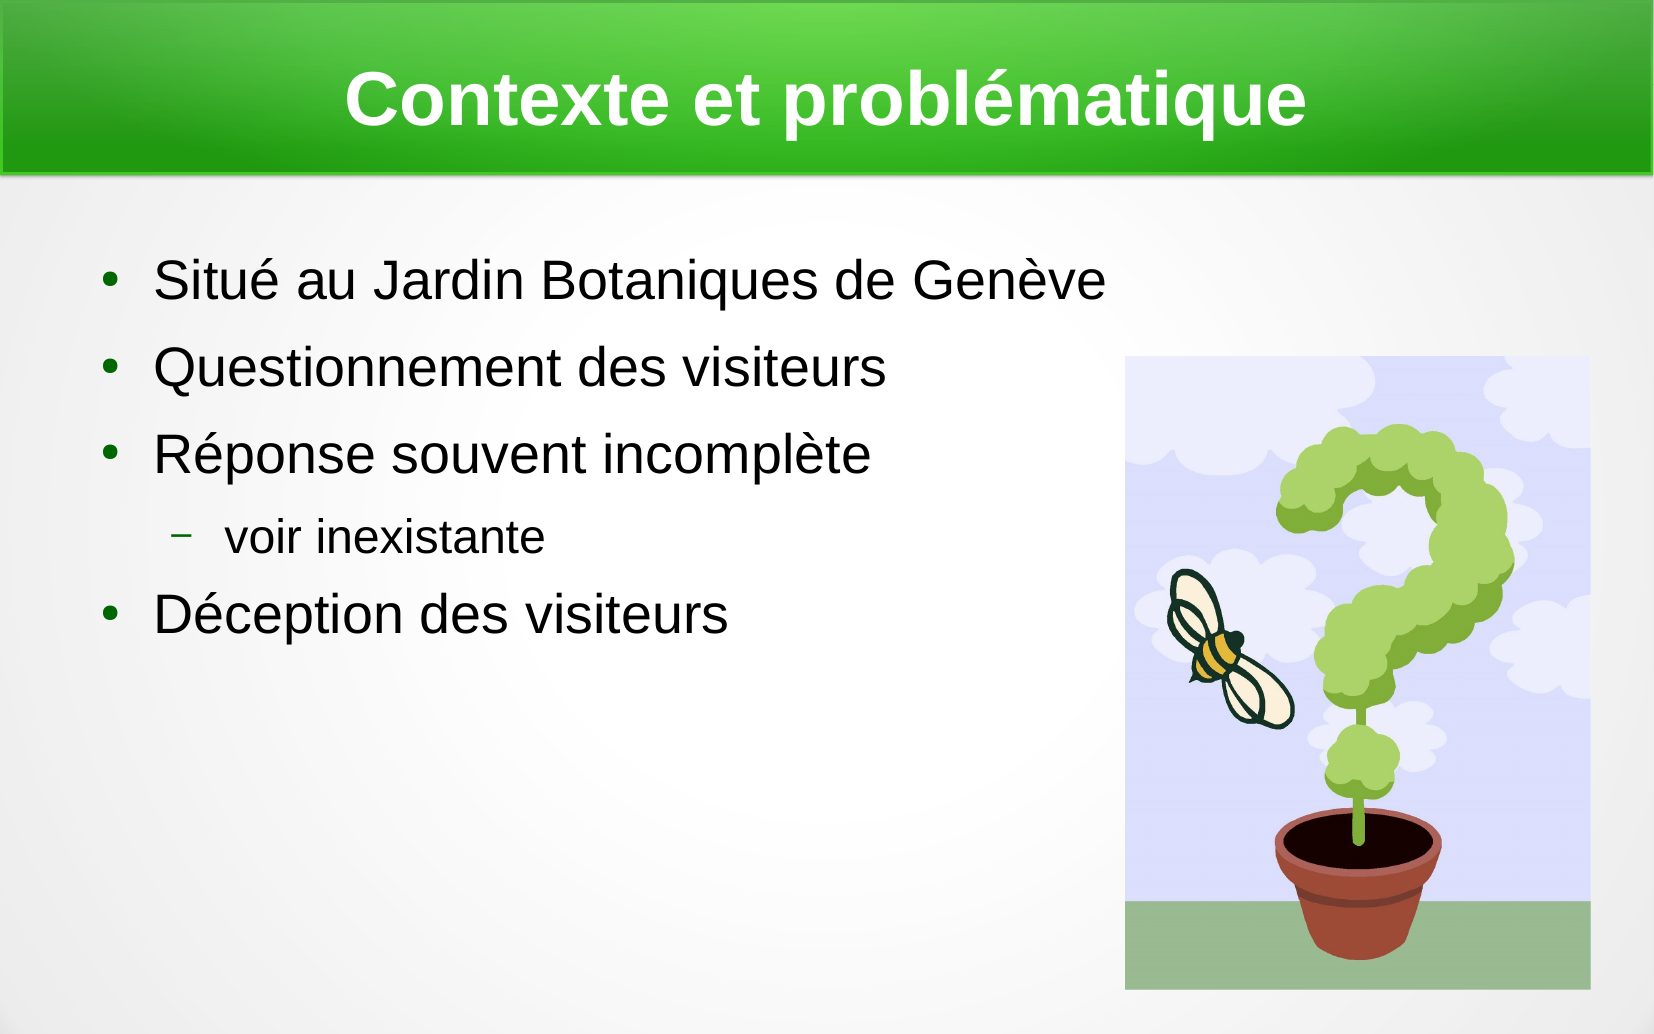

# Contexte et problématique
Situé au Jardin Botaniques de Genève
Questionnement des visiteurs
Réponse souvent incomplète
voir inexistante
Déception des visiteurs